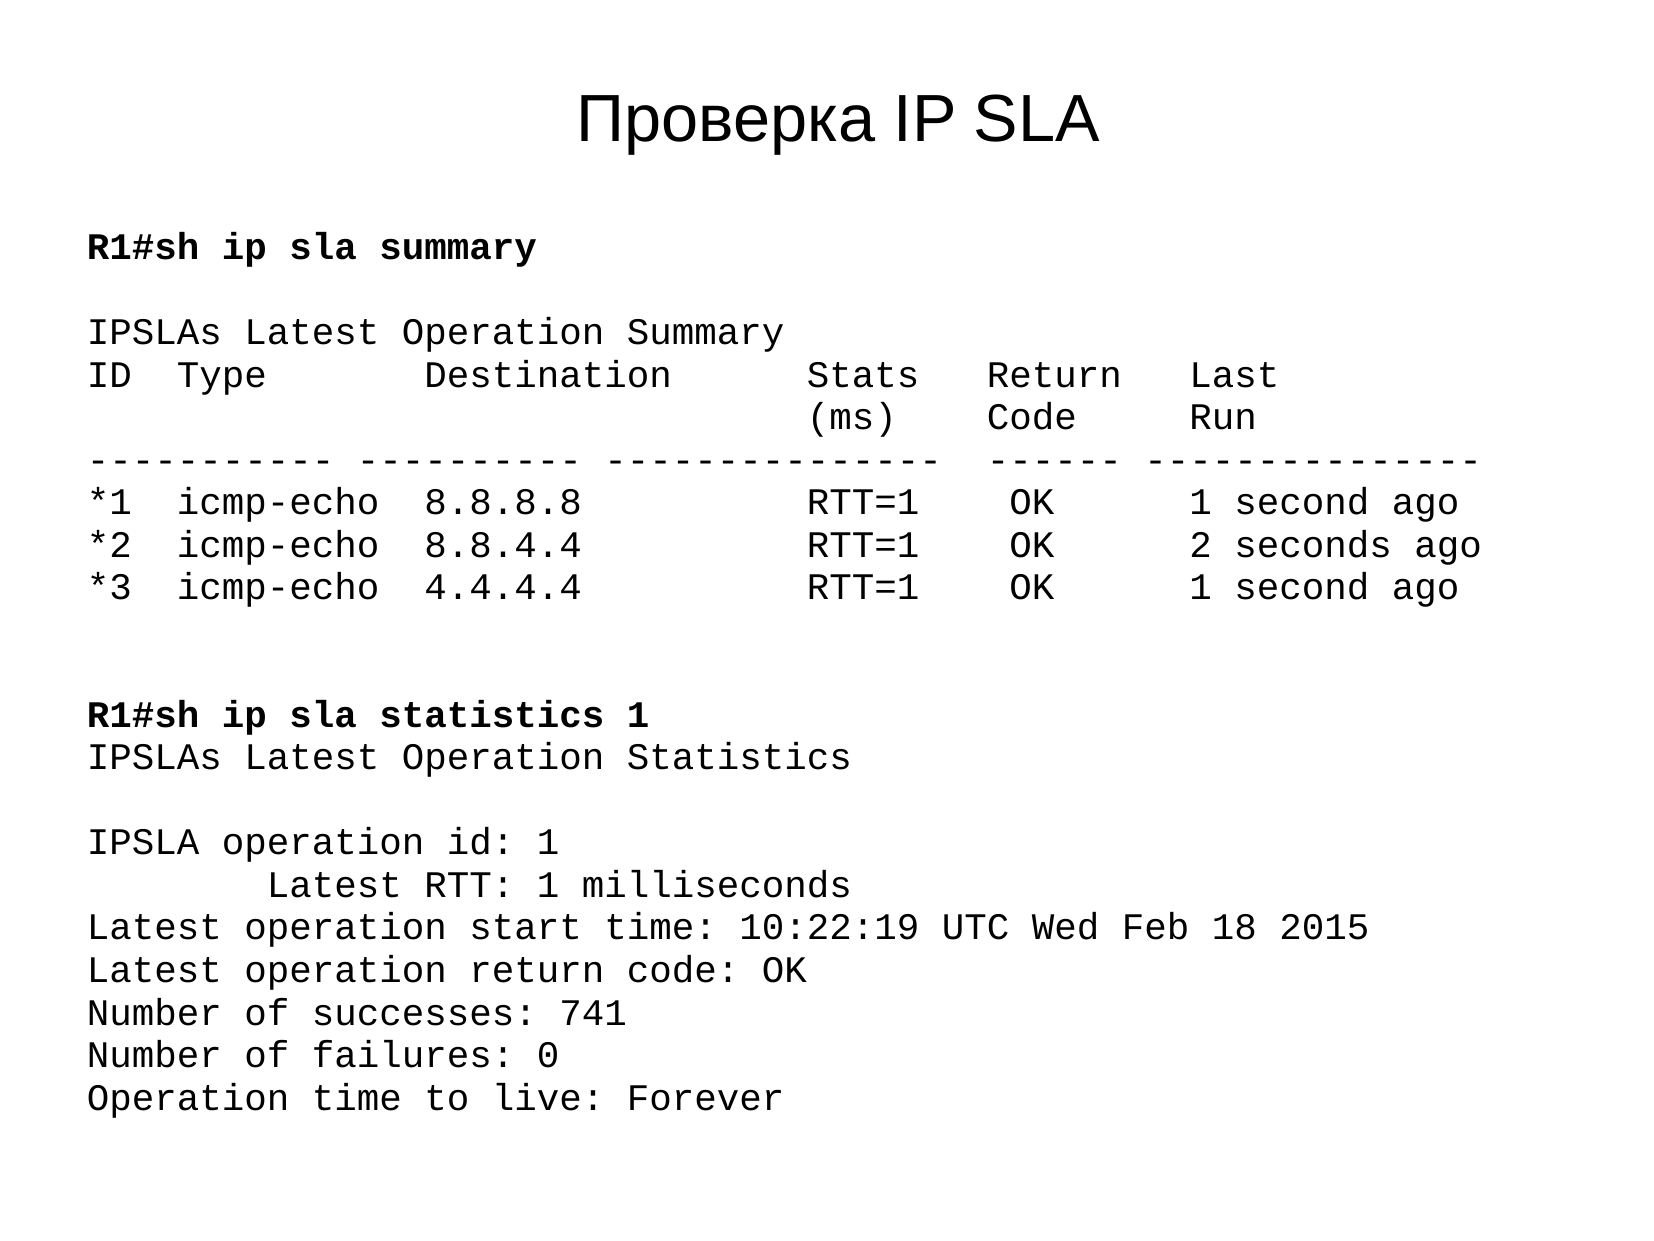

# Проверка IP SLA
R1#sh ip sla summary
IPSLAs Latest Operation Summary
ID Type Destination Stats Return Last
 (ms) Code Run
----------- ---------- --------------- ------ ---------------
*1 icmp-echo 8.8.8.8 RTT=1 OK 1 second ago
*2 icmp-echo 8.8.4.4 RTT=1 OK 2 seconds ago
*3 icmp-echo 4.4.4.4 RTT=1 OK 1 second ago
R1#sh ip sla statistics 1
IPSLAs Latest Operation Statistics
IPSLA operation id: 1
 Latest RTT: 1 milliseconds
Latest operation start time: 10:22:19 UTC Wed Feb 18 2015
Latest operation return code: OK
Number of successes: 741
Number of failures: 0
Operation time to live: Forever